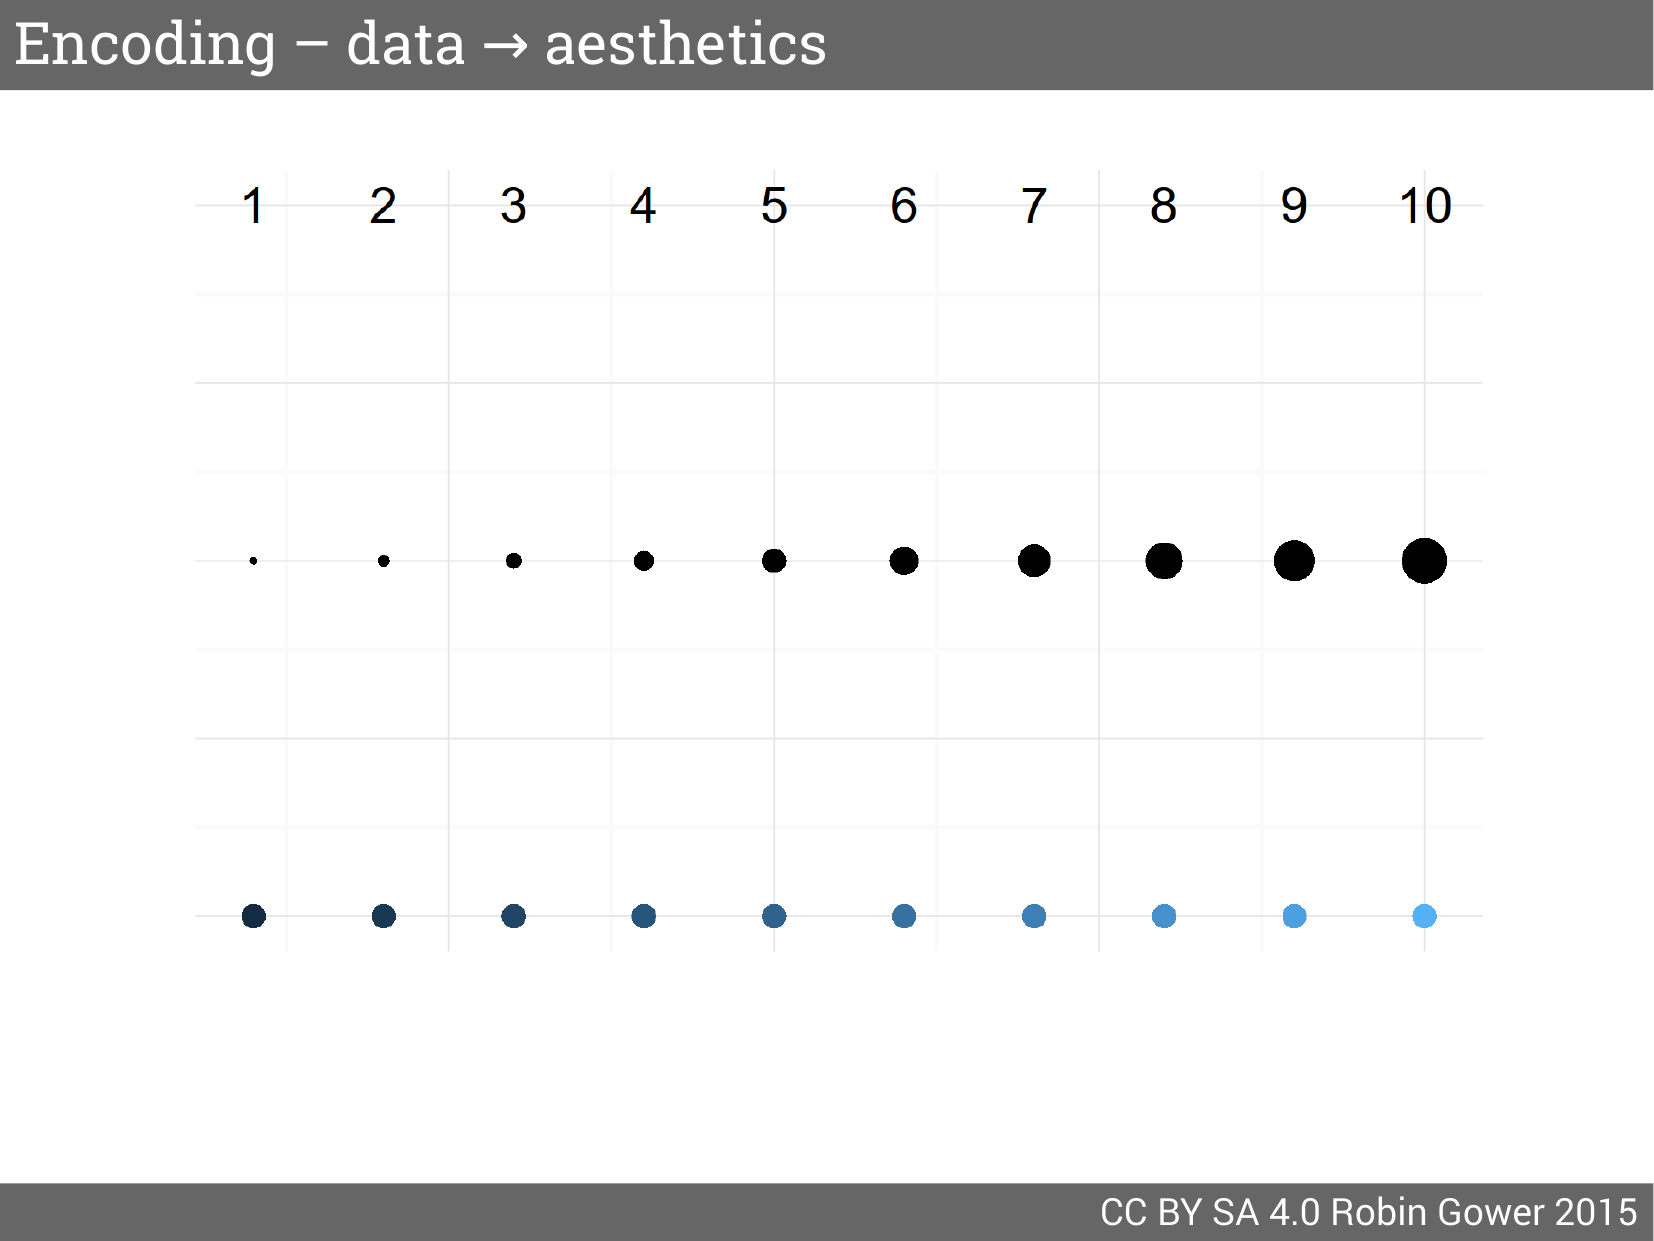

Encoding – data → aesthetics
CC BY SA 4.0 Robin Gower 2015